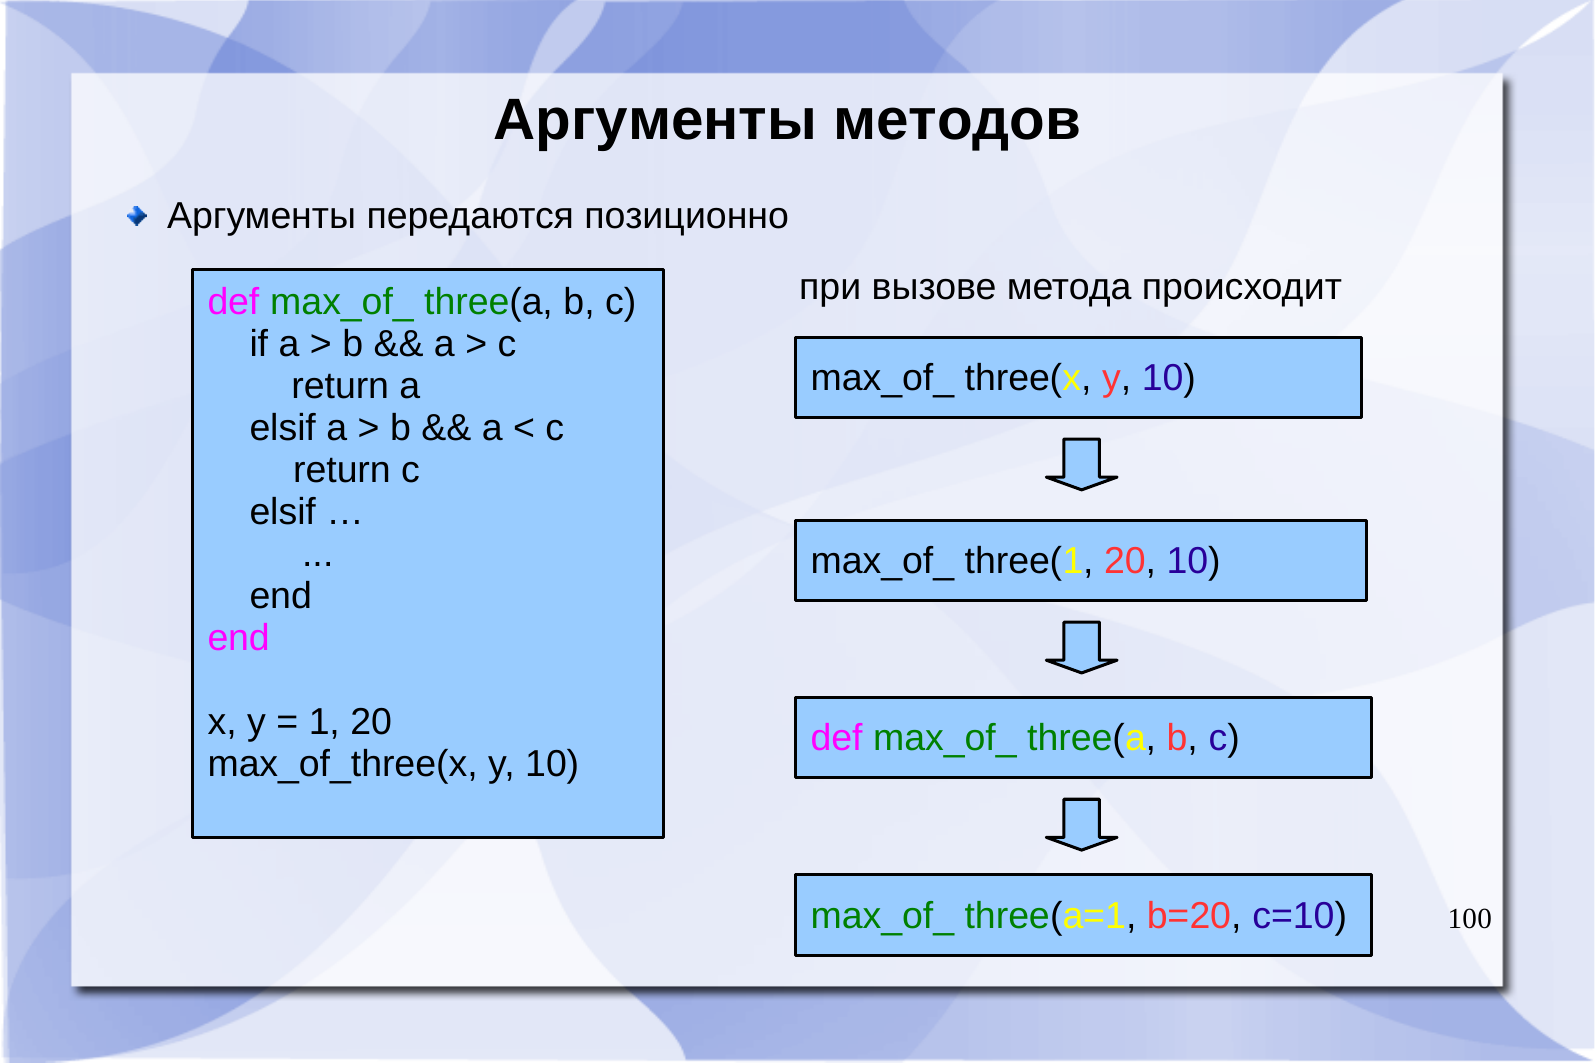

# Аргументы методов
 Аргументы передаются позиционно
при вызове метода происходит
def max_of_ three(a, b, c)
 if a > b && a > c
 return a
 elsif a > b && a < c
	 return c
 elsif …
 ...
 end
end
x, y = 1, 20
max_of_three(x, y, 10)
max_of_ three(x, y, 10)
max_of_ three(1, 20, 10)
def max_of_ three(a, b, c)
max_of_ three(a=1, b=20, c=10)
100